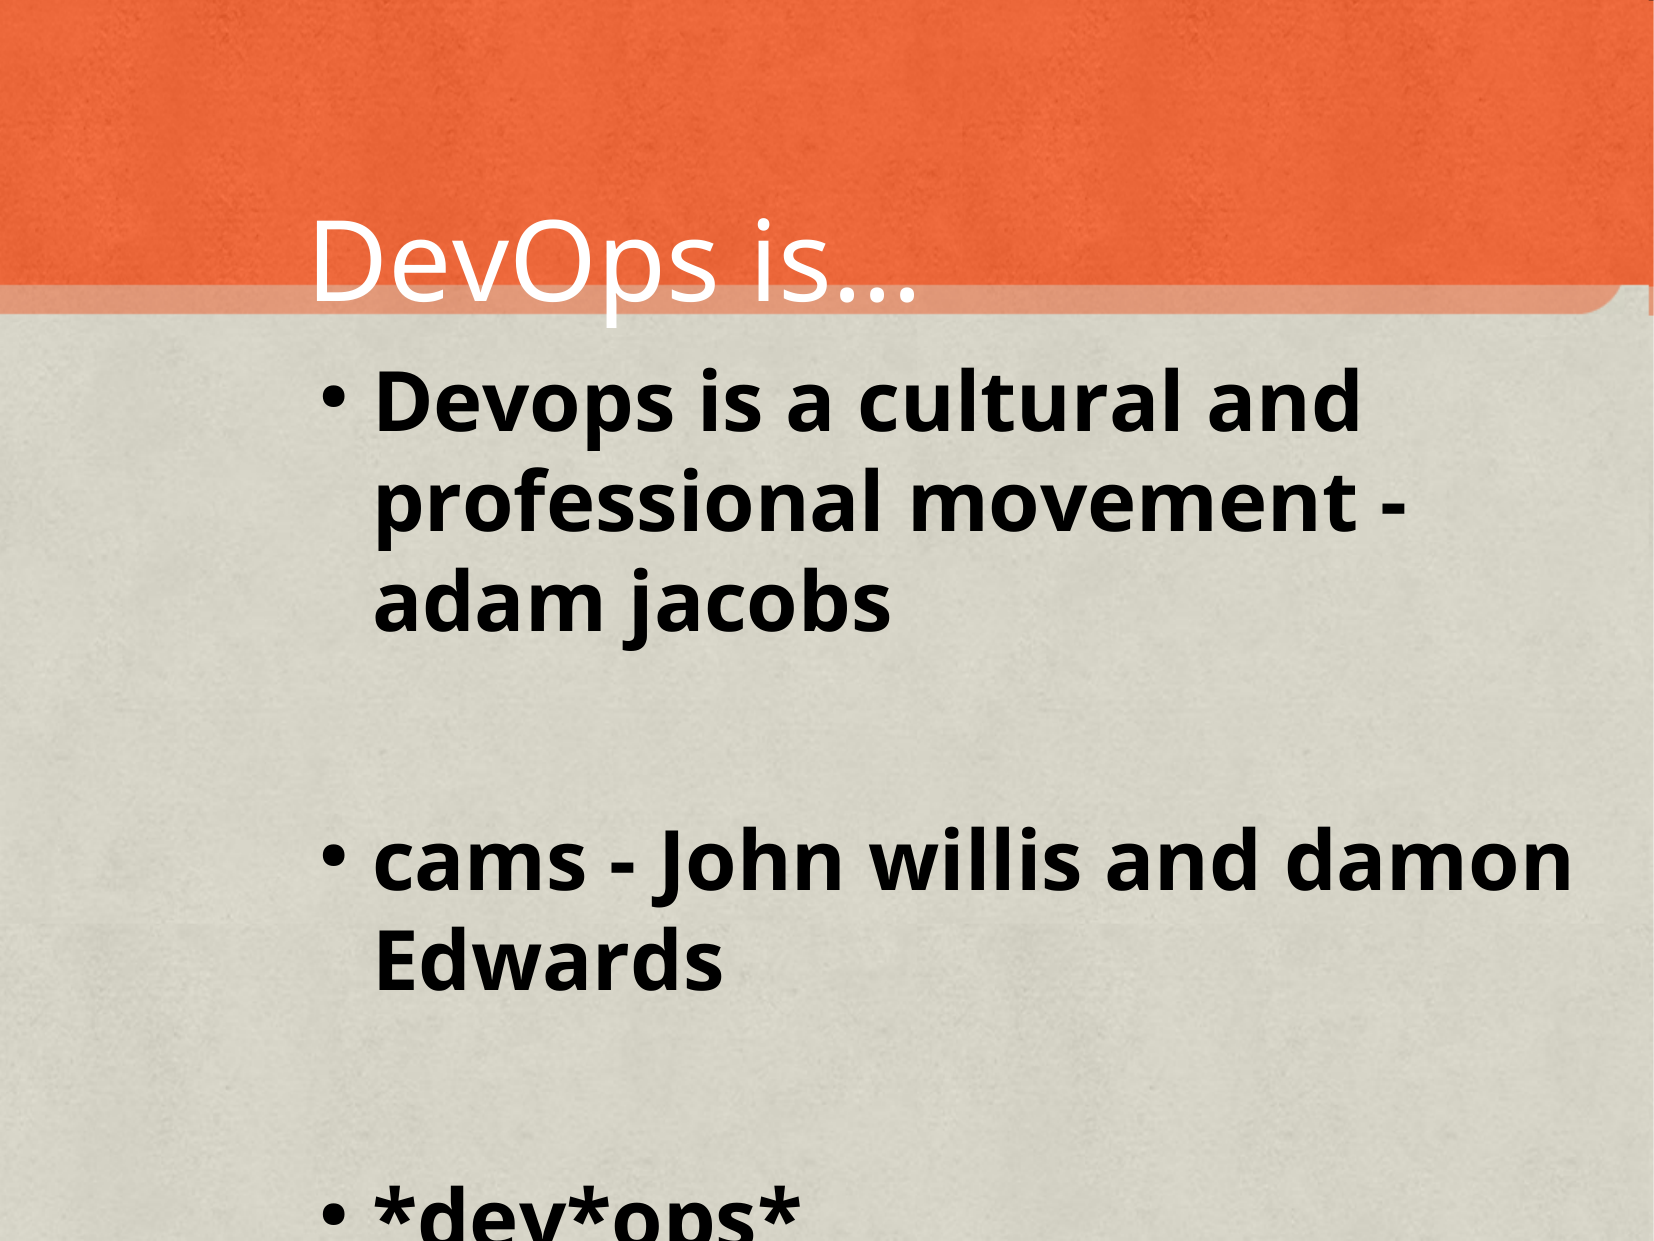

# DevOps is...
Devops is a cultural and professional movement - adam jacobs
cams - John willis and damon Edwards
*dev*ops*